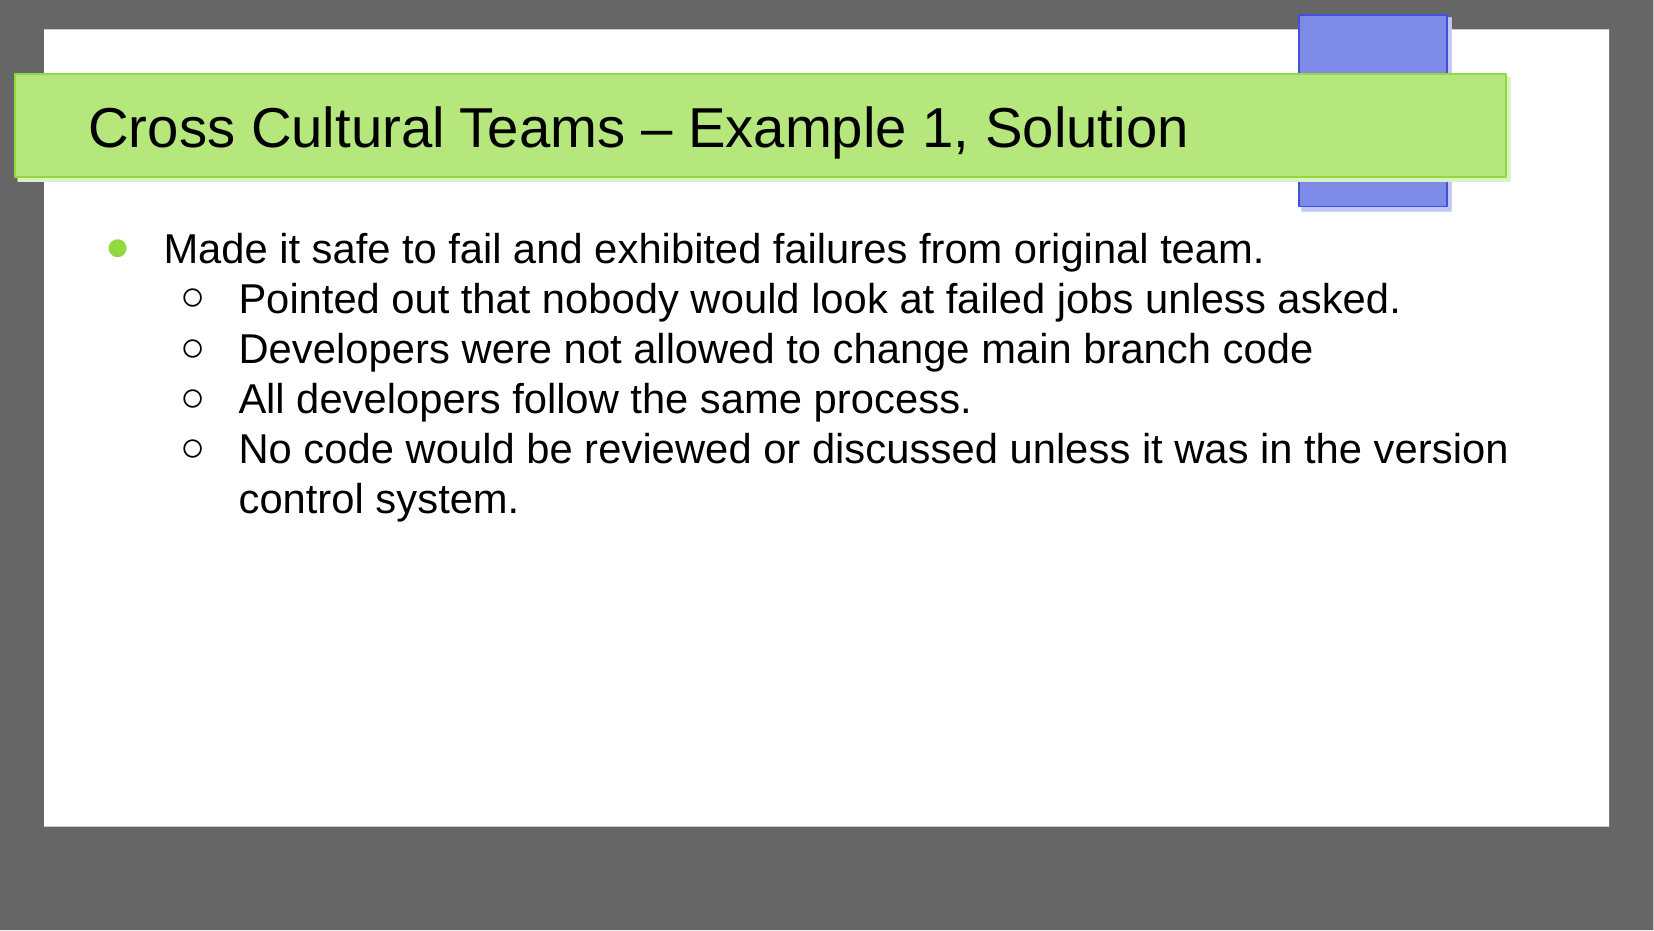

Cross Cultural Teams – Example 1, Solution
Made it safe to fail and exhibited failures from original team.
Pointed out that nobody would look at failed jobs unless asked.
Developers were not allowed to change main branch code
All developers follow the same process.
No code would be reviewed or discussed unless it was in the version control system.